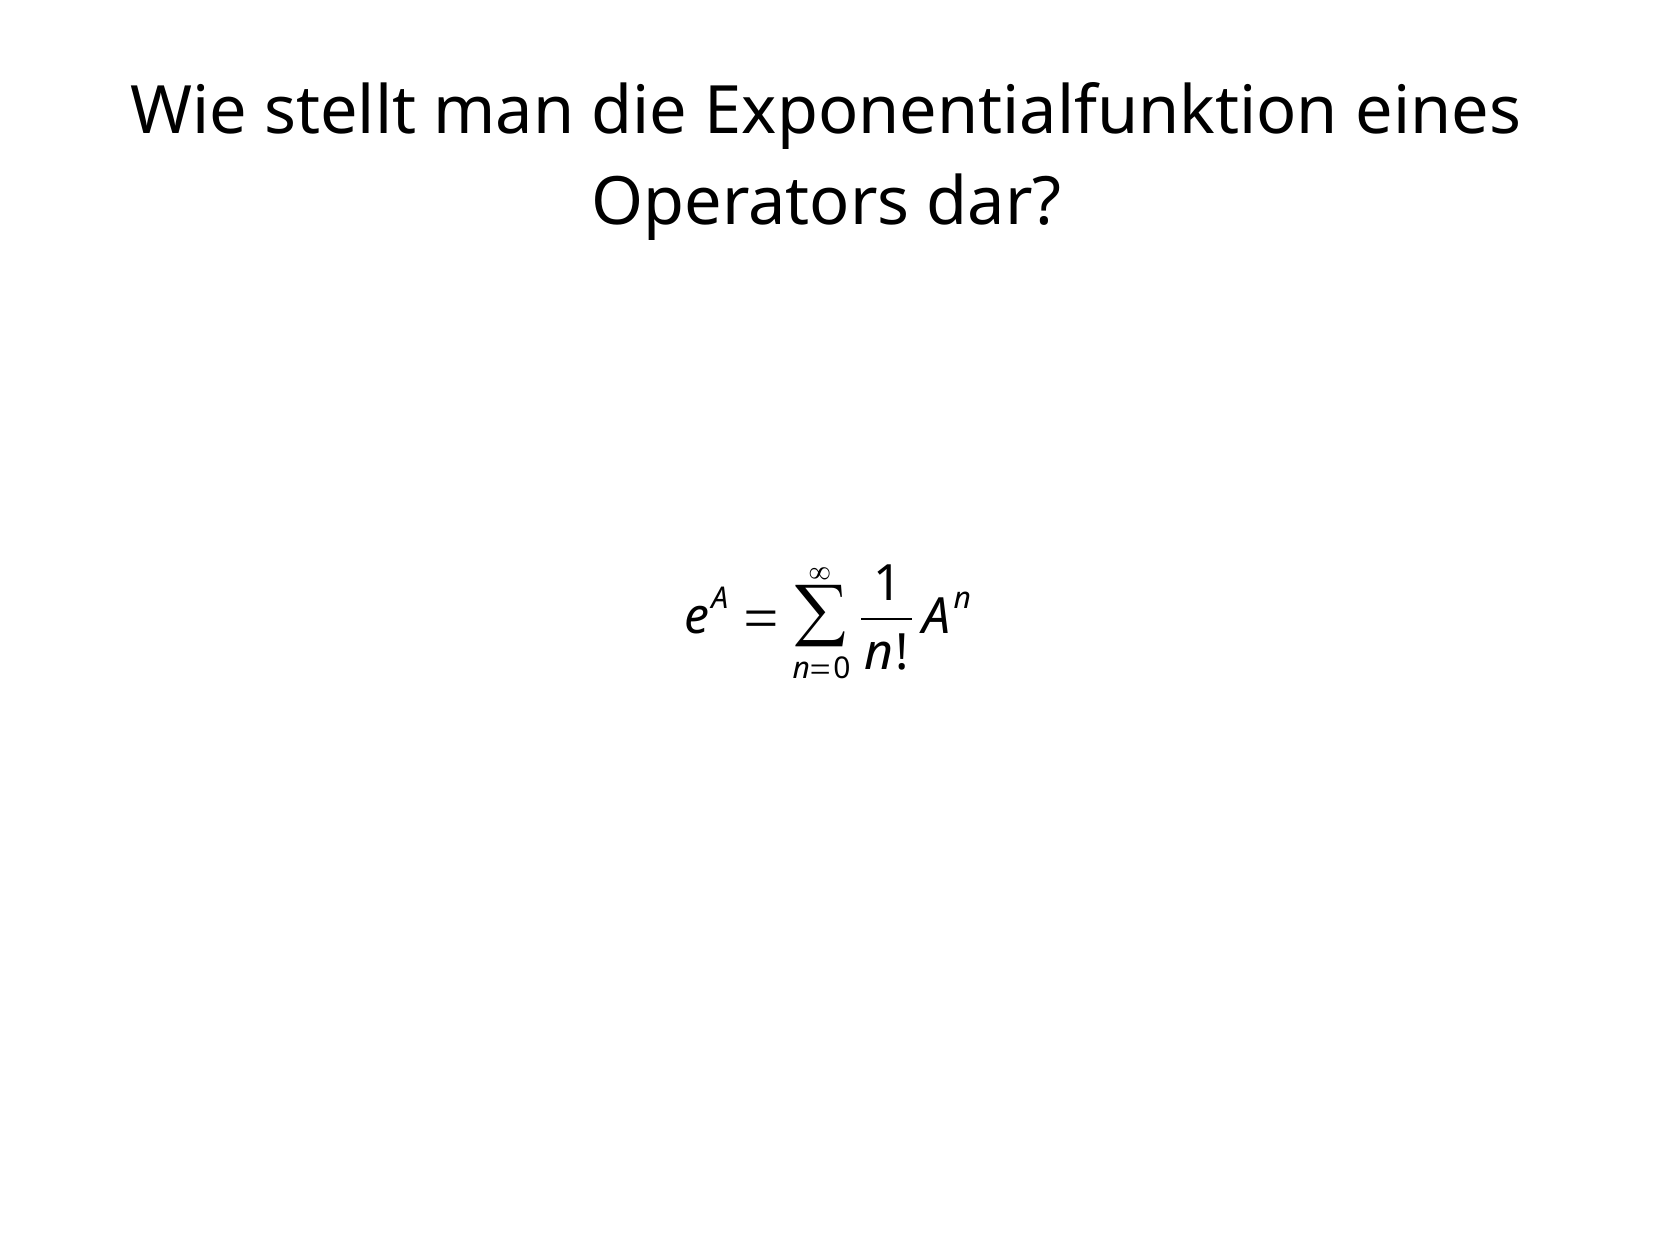

# Wie stellt man die Exponentialfunktion eines Operators dar?